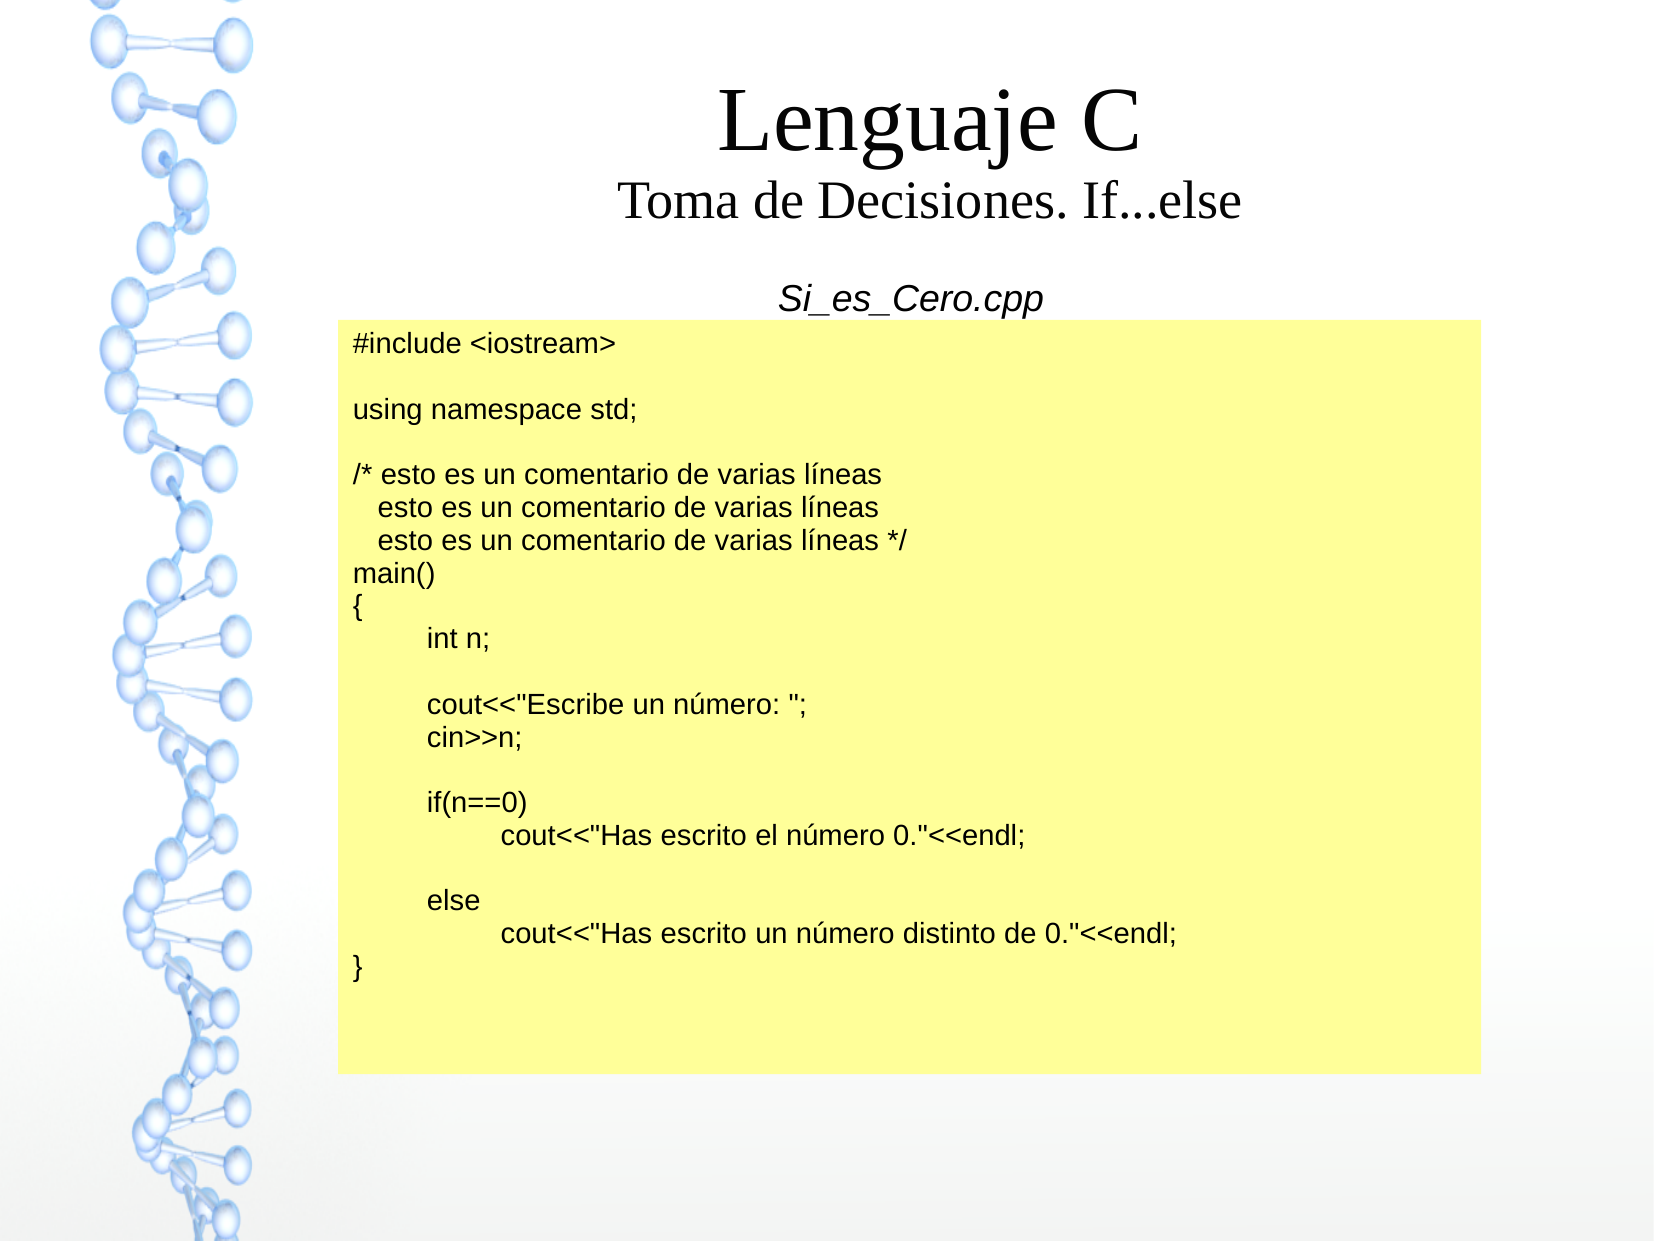

# Lenguaje C Toma de Decisiones. If...else
Si_es_Cero.cpp
#include <iostream>
using namespace std;
/* esto es un comentario de varias líneas
 esto es un comentario de varias líneas
 esto es un comentario de varias líneas */
main()
{
	int n;
	cout<<"Escribe un número: ";
	cin>>n;
	if(n==0)
		cout<<"Has escrito el número 0."<<endl;
	else
		cout<<"Has escrito un número distinto de 0."<<endl;
}